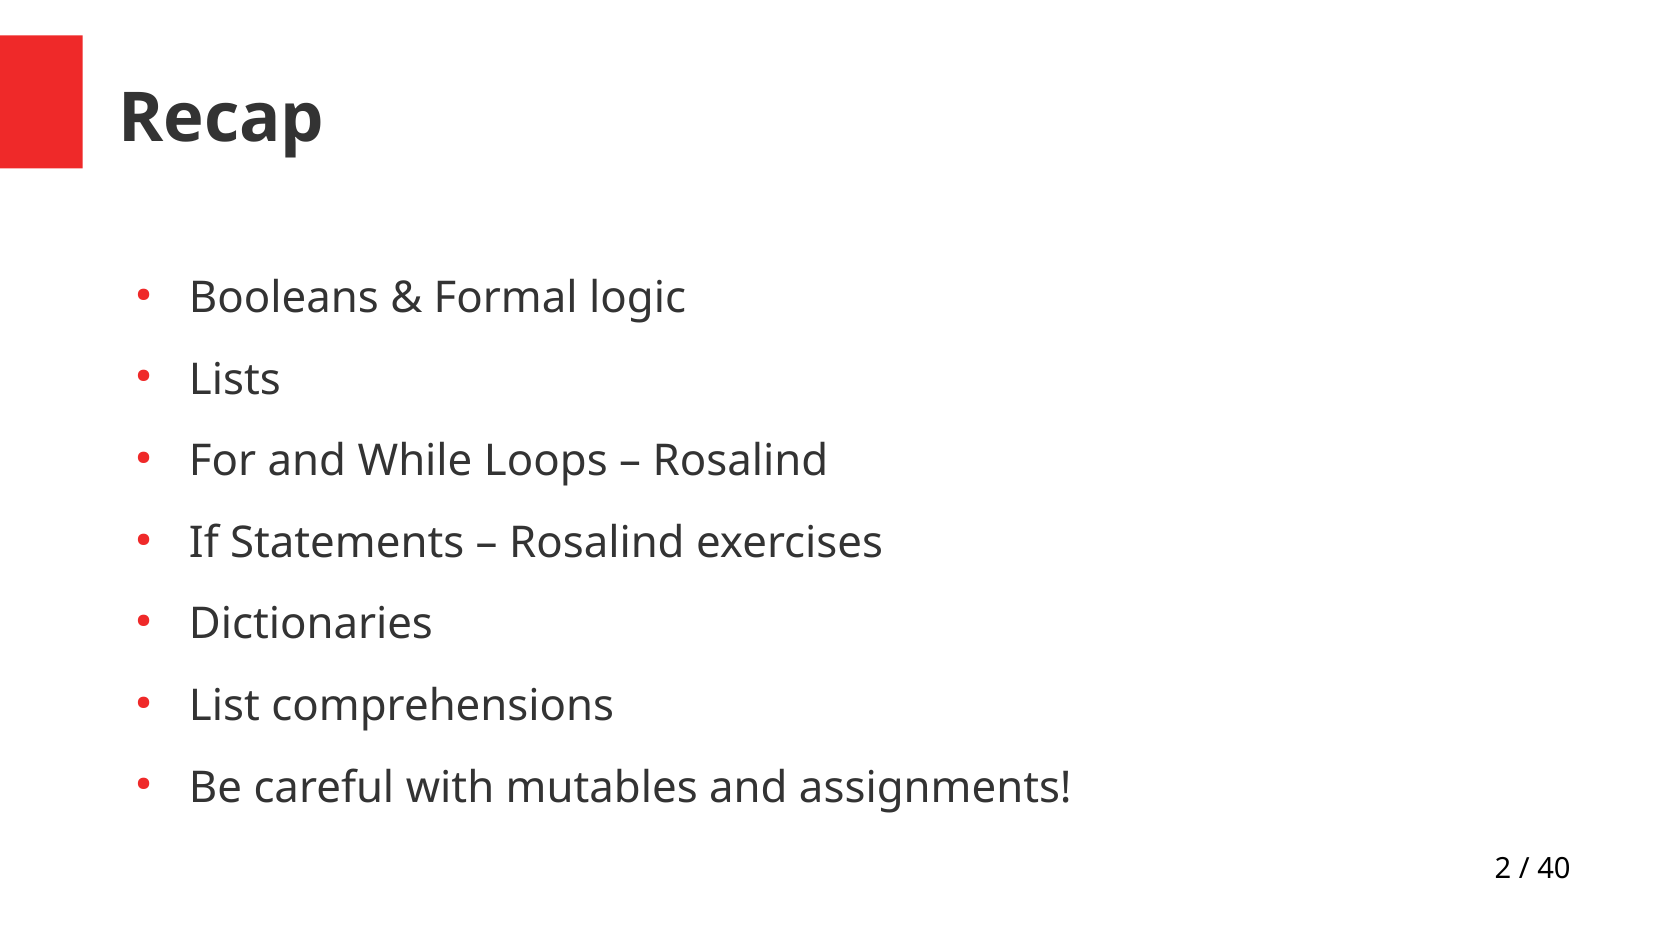

# Recap
Booleans & Formal logic
Lists
For and While Loops – Rosalind
If Statements – Rosalind exercises
Dictionaries
List comprehensions
Be careful with mutables and assignments!
2